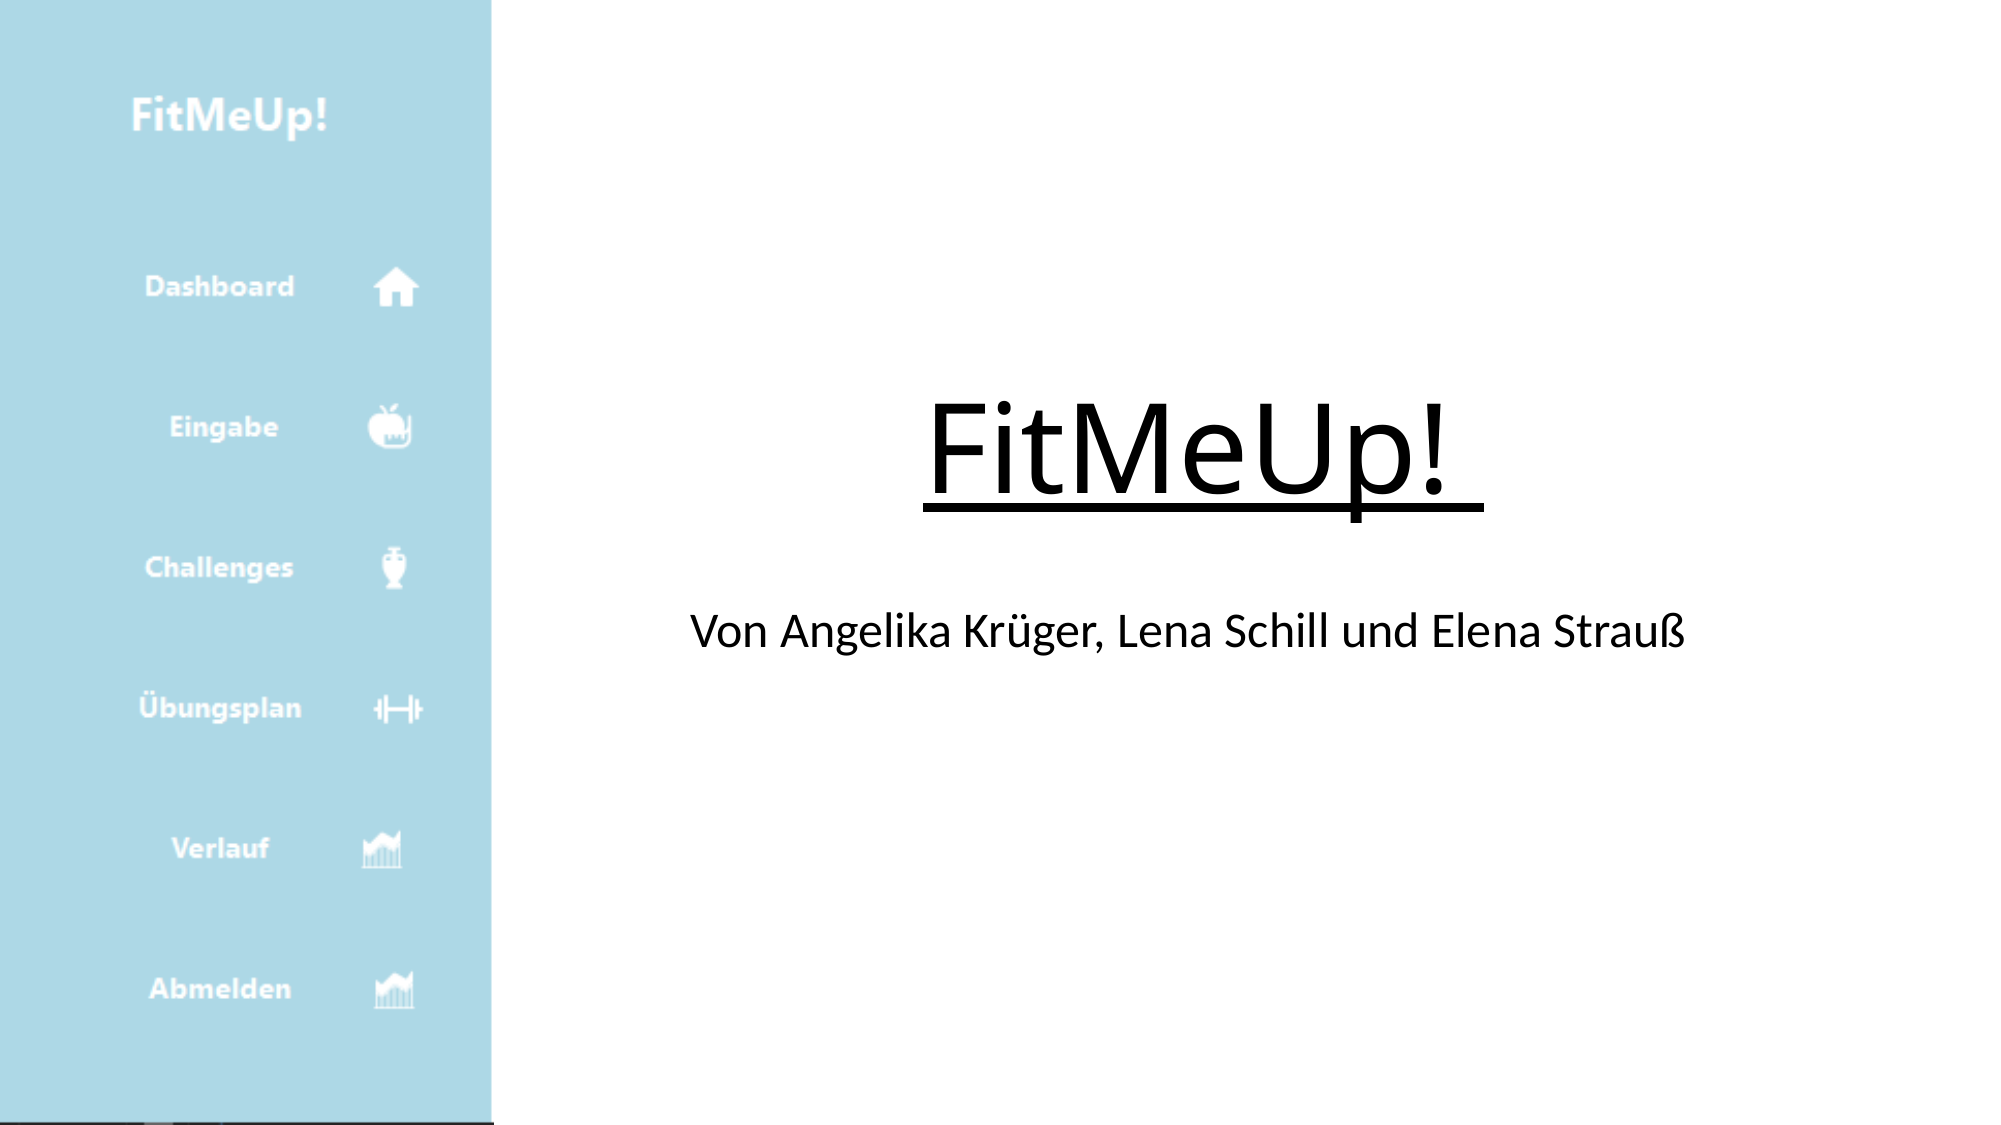

# FitMeUp!
Von Angelika Krüger, Lena Schill und Elena Strauß